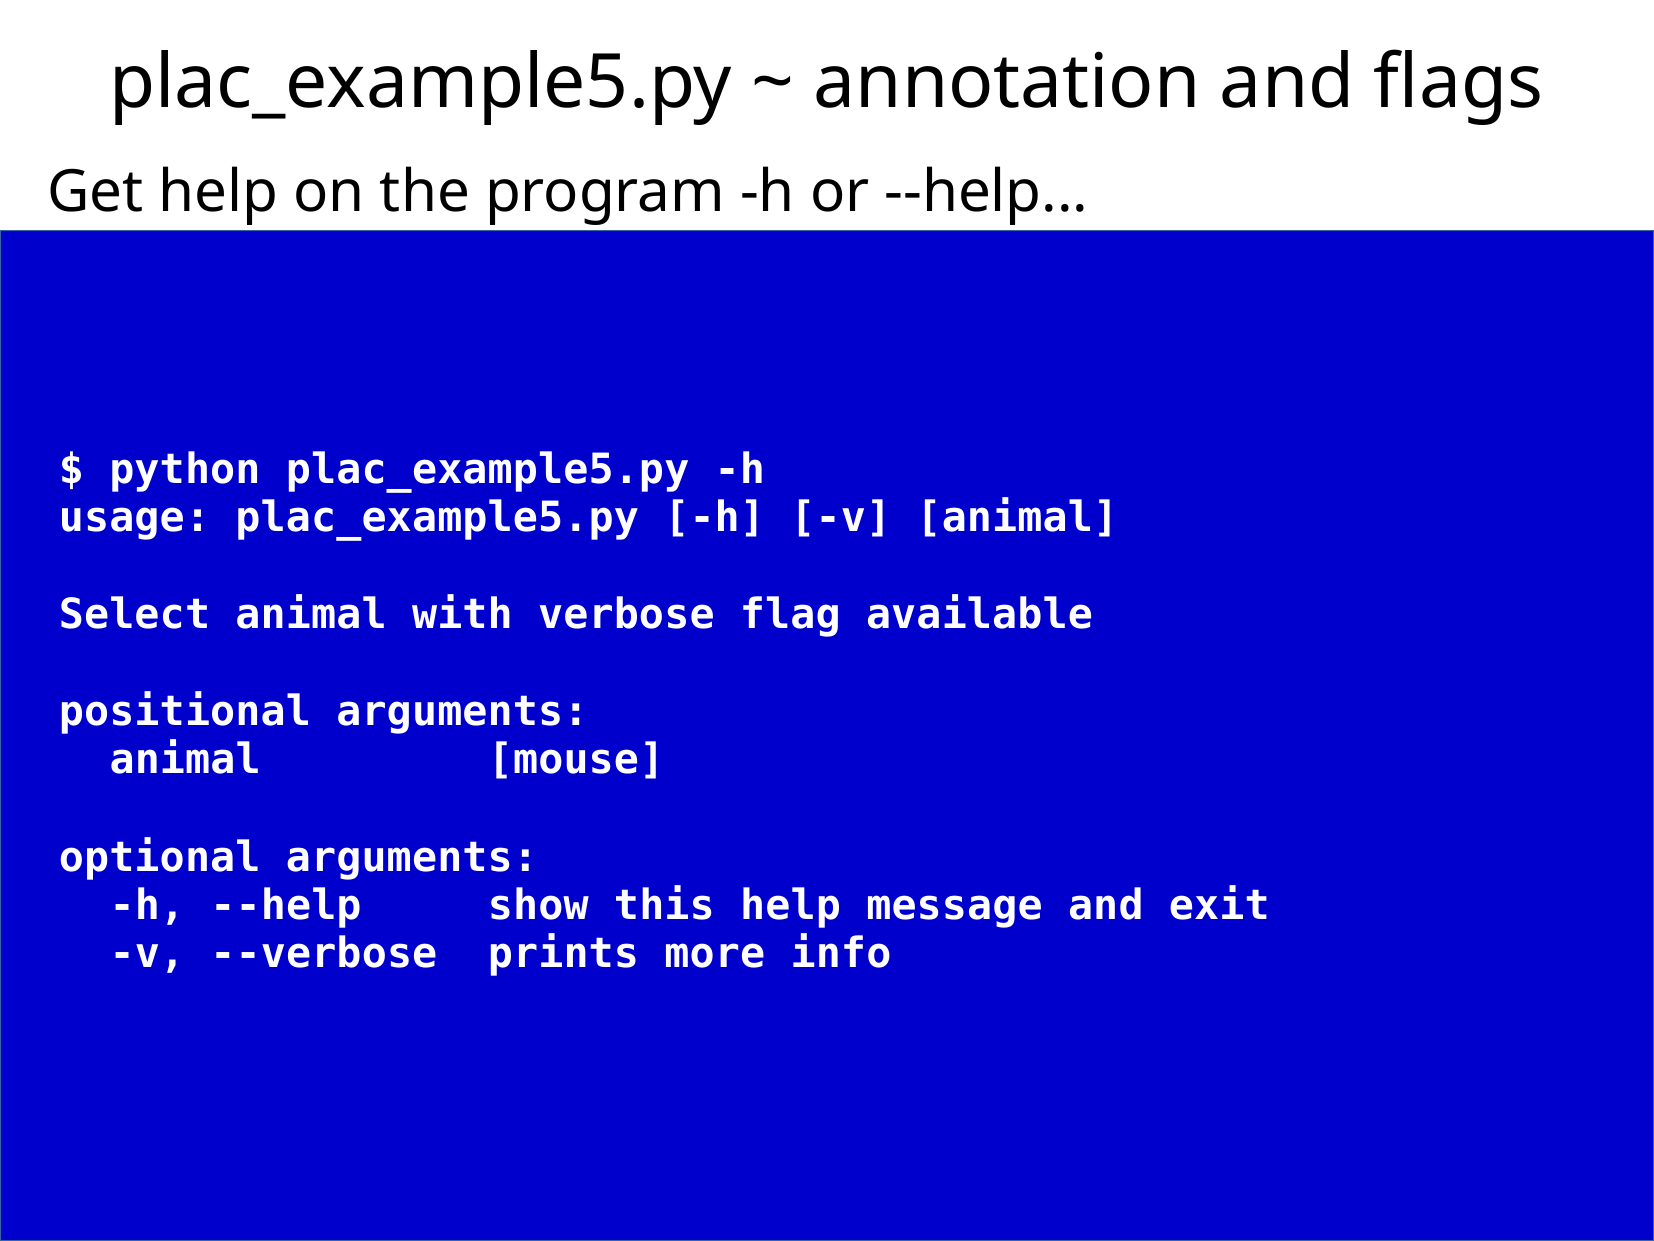

# plac_example5.py ~ annotation and flags
Get help on the program -h or --help...
$ python plac_example5.py -h
usage: plac_example5.py [-h] [-v] [animal]
Select animal with verbose flag available
positional arguments:
 animal [mouse]
optional arguments:
 -h, --help show this help message and exit
 -v, --verbose prints more info